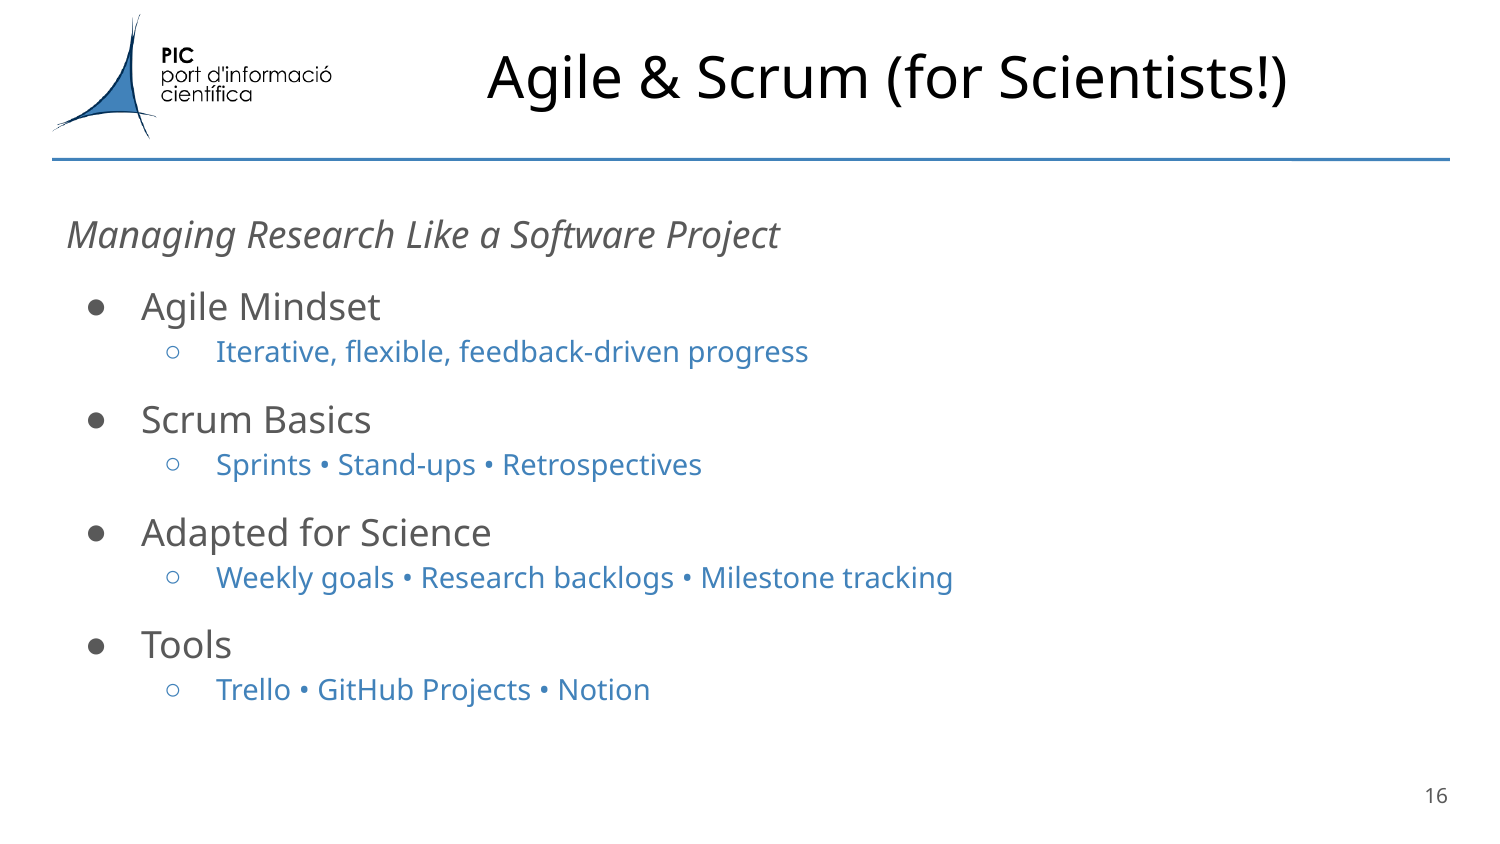

# Agile & Scrum (for Scientists!)
Managing Research Like a Software Project
Agile Mindset
Iterative, flexible, feedback-driven progress
Scrum Basics
Sprints • Stand-ups • Retrospectives
Adapted for Science
Weekly goals • Research backlogs • Milestone tracking
Tools
Trello • GitHub Projects • Notion